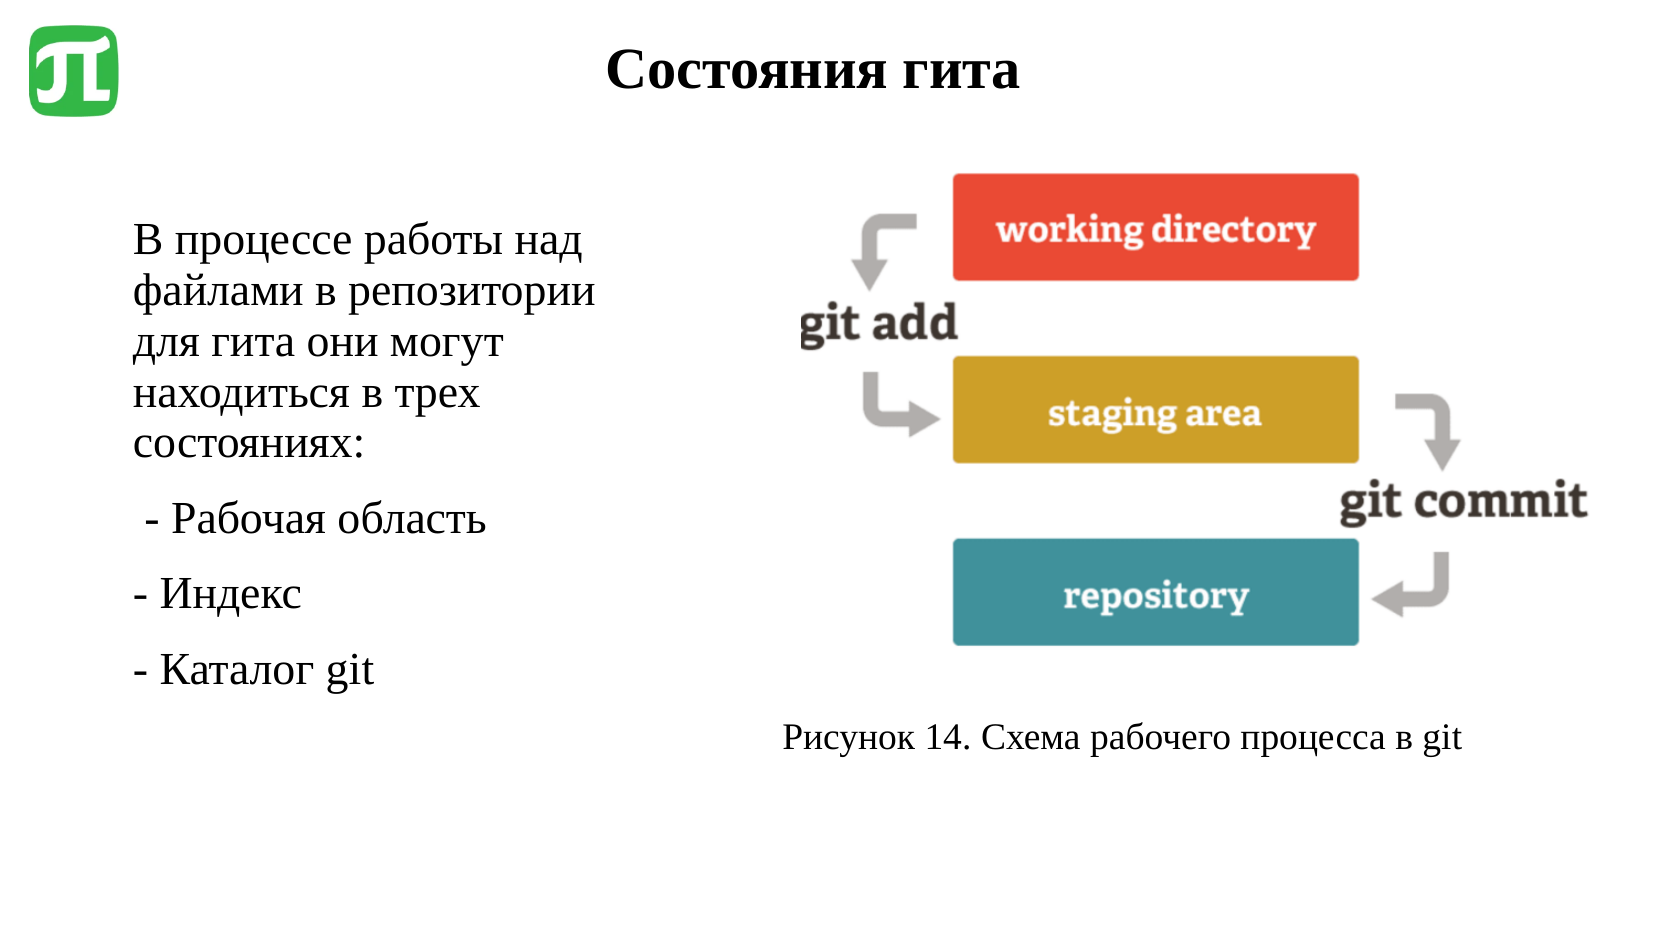

Состояния гита
В процессе работы над файлами в репозитории для гита они могут находиться в трех состояниях:
 - Рабочая область
- Индекс
- Каталог git
Рисунок 14. Схема рабочего процесса в git